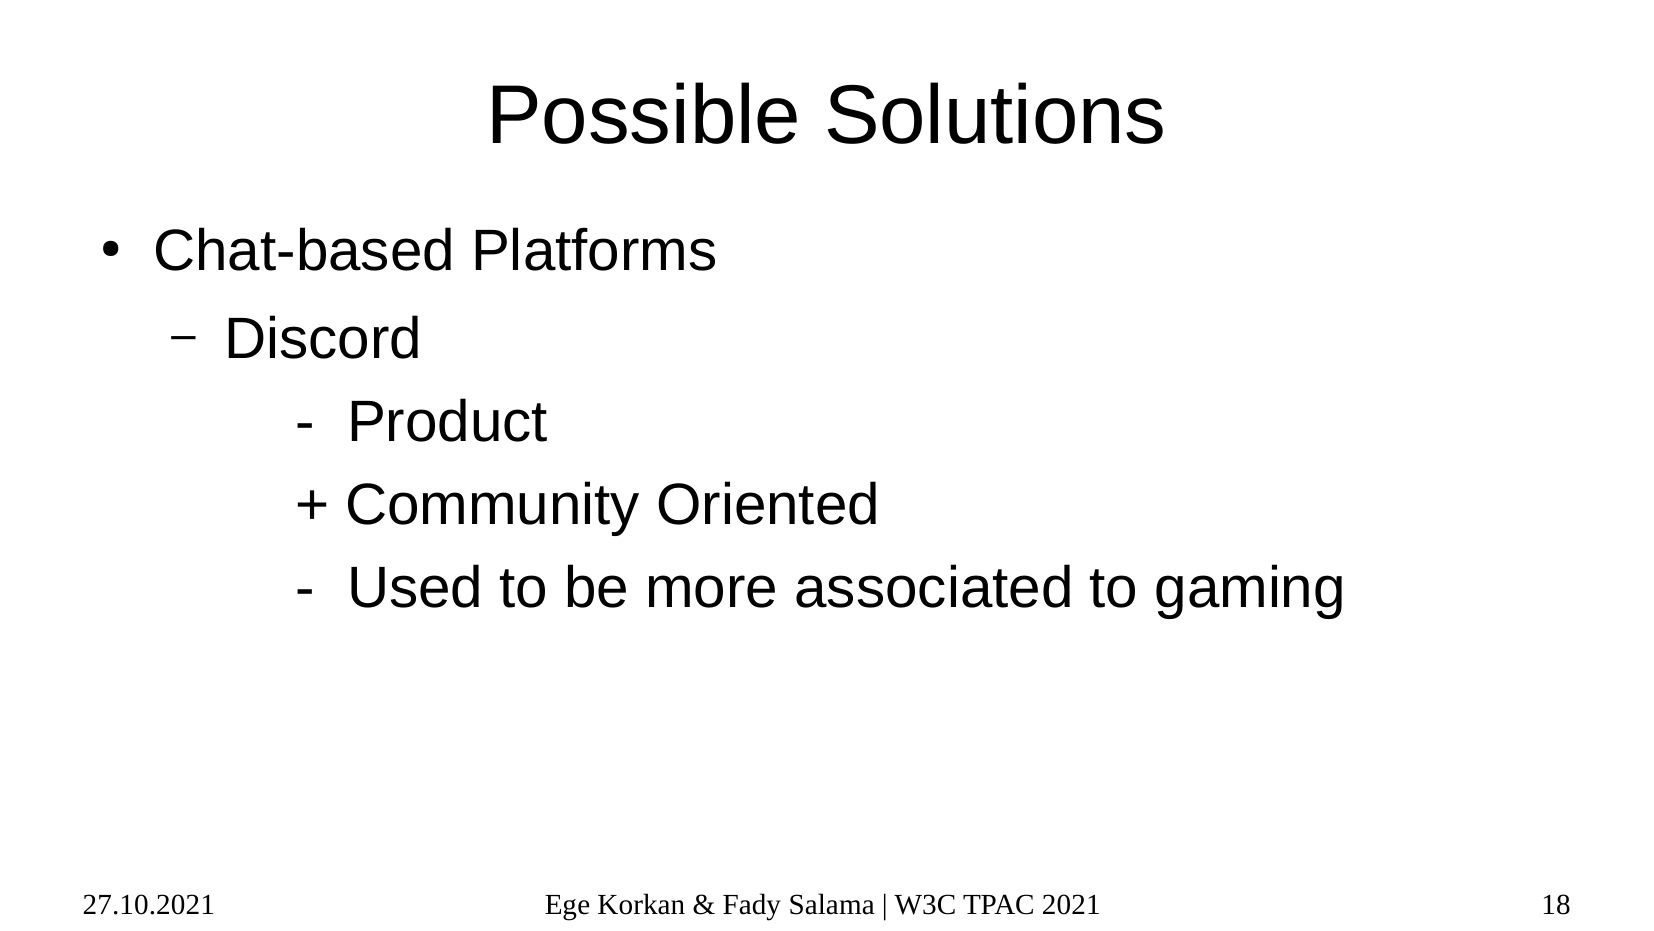

# Possible Solutions
Chat-based Platforms
Discord
- Product
+ Community Oriented
- Used to be more associated to gaming
27.10.2021
Ege Korkan & Fady Salama | W3C TPAC 2021
18